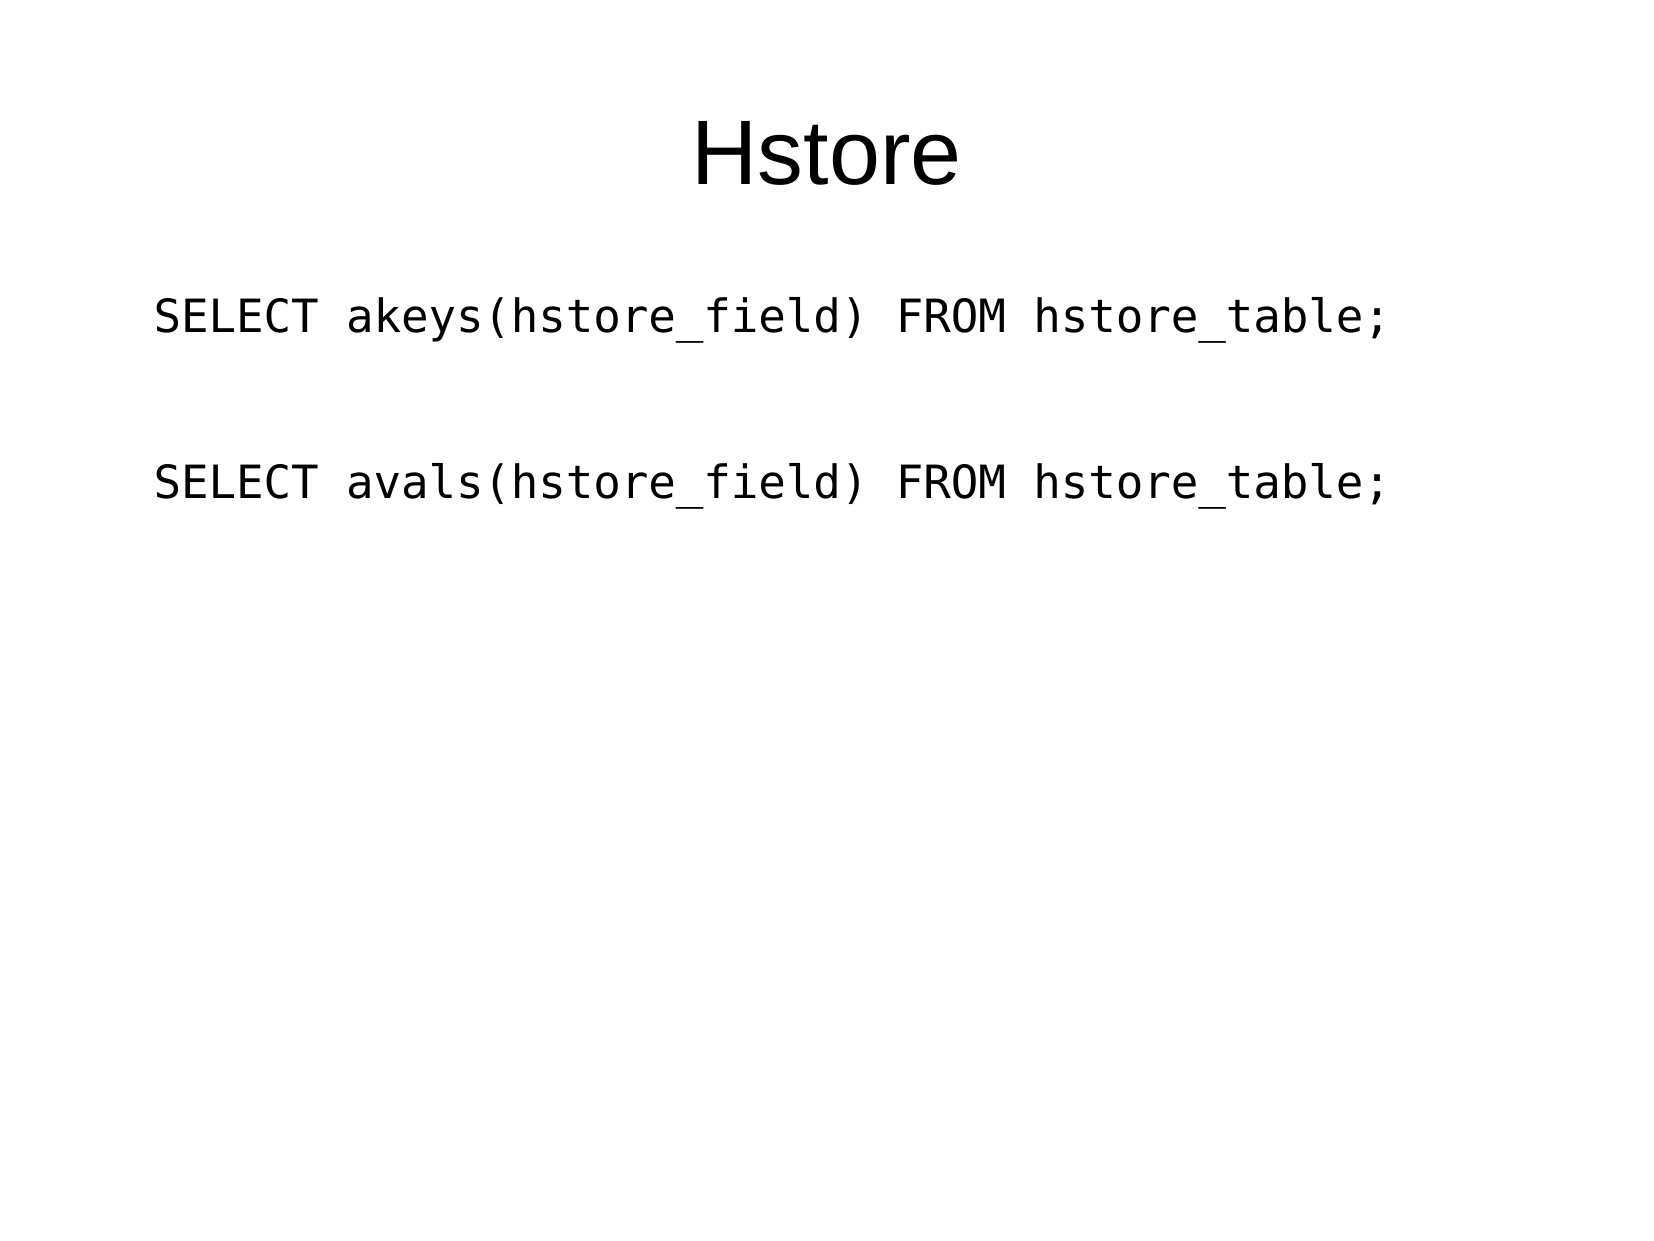

# Hstore
SELECT akeys(hstore_field) FROM hstore_table;
SELECT avals(hstore_field) FROM hstore_table;